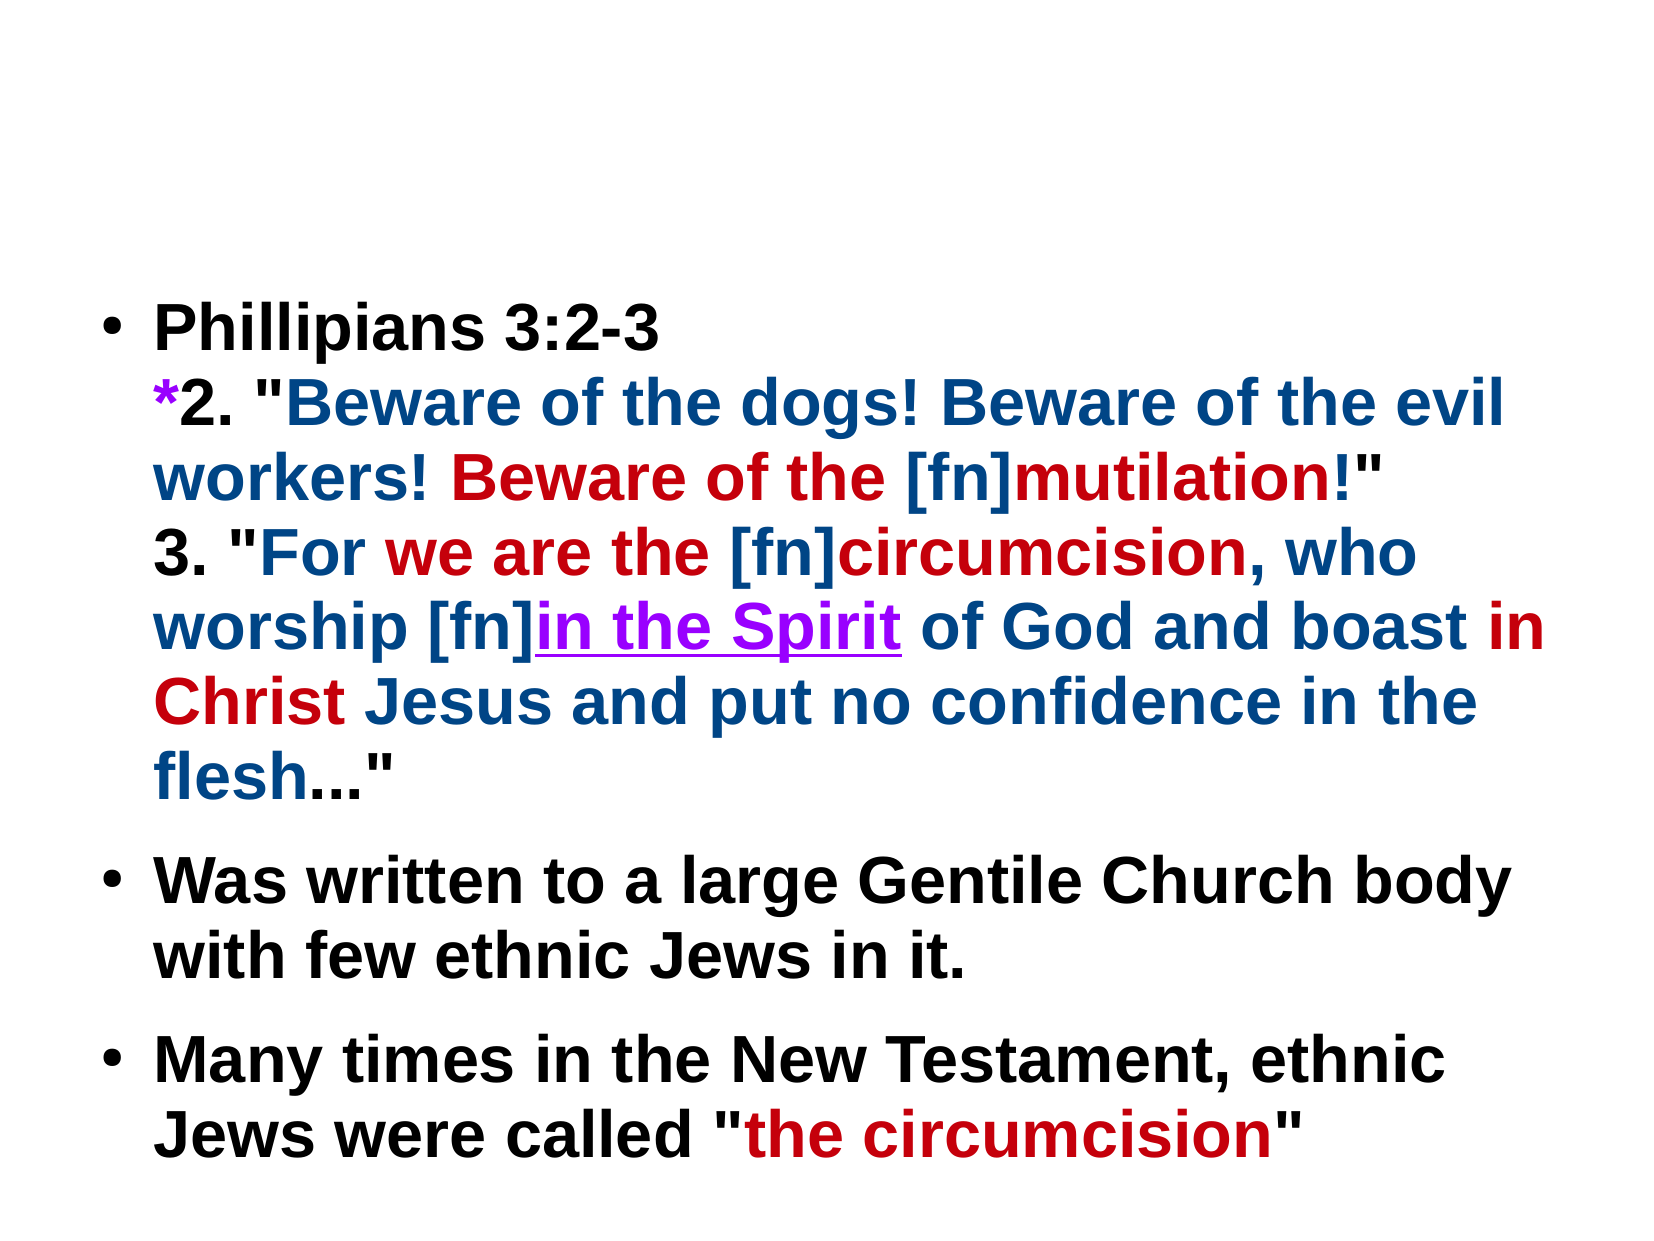

#
Phillipians 3:2-3
*2. "Beware of the dogs! Beware of the evil workers! Beware of the [fn]mutilation!"
3. "For we are the [fn]circumcision, who worship [fn]in the Spirit of God and boast in Christ Jesus and put no confidence in the flesh..."
Was written to a large Gentile Church body with few ethnic Jews in it.
Many times in the New Testament, ethnic Jews were called "the circumcision"